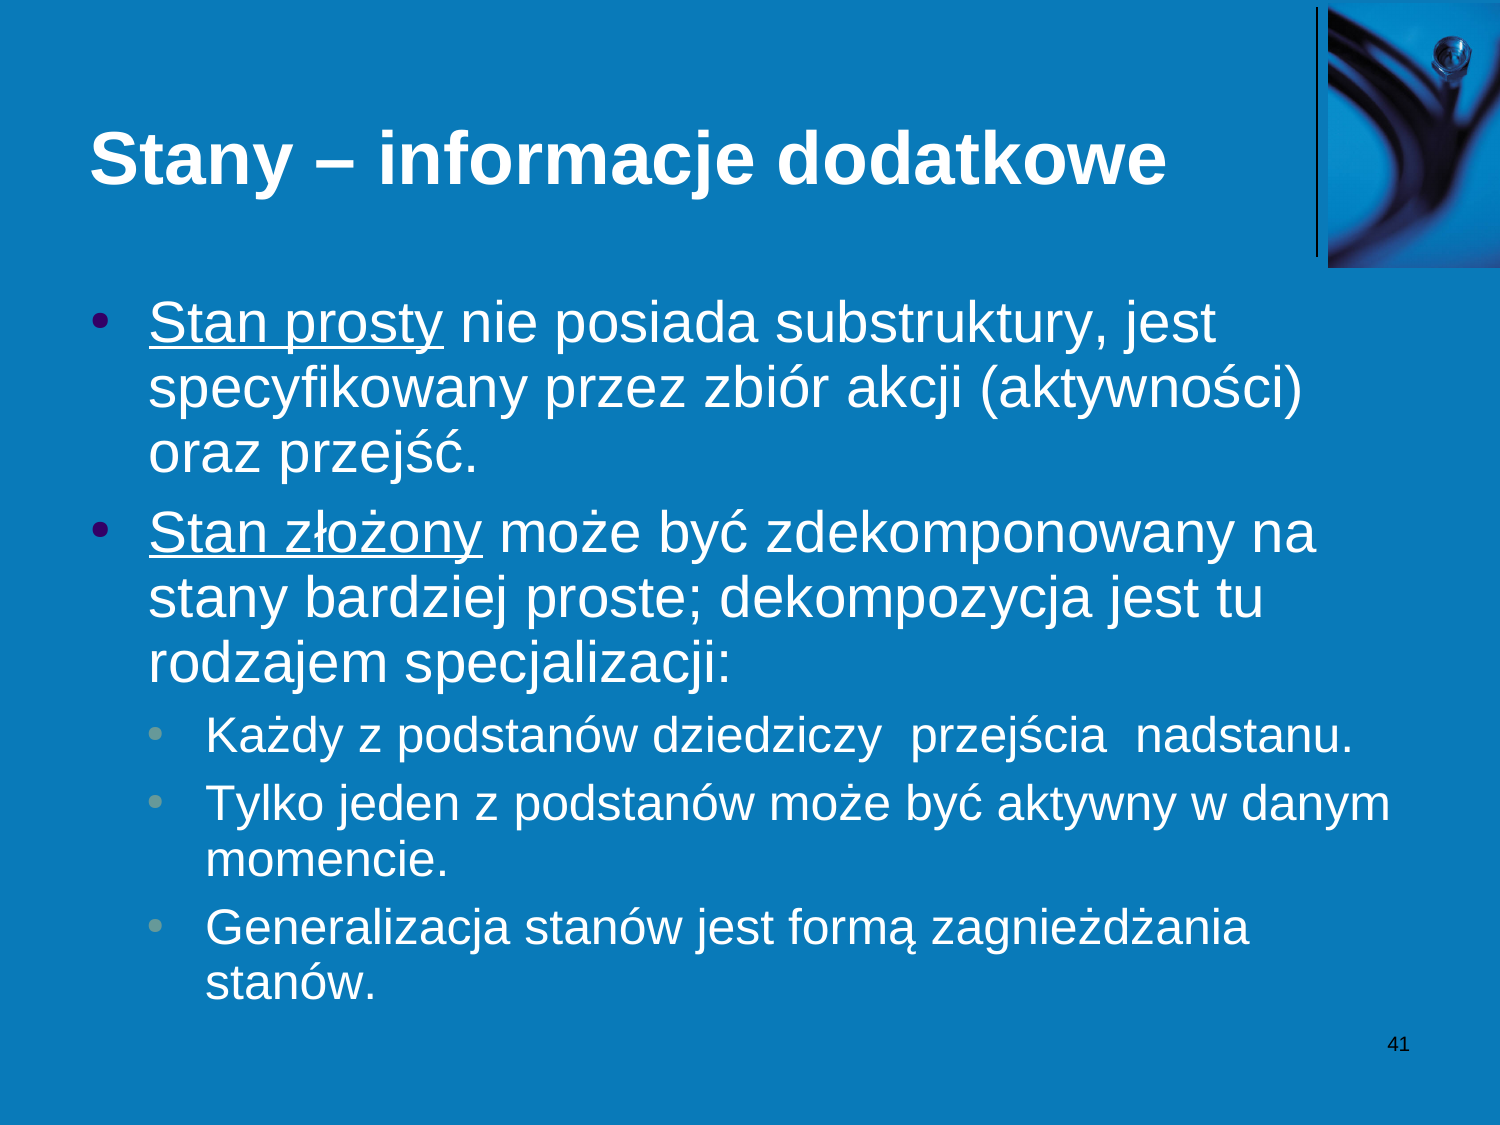

# Stany – informacje dodatkowe
Stan prosty nie posiada substruktury, jest specyfikowany przez zbiór akcji (aktywności) oraz przejść.
Stan złożony może być zdekomponowany na stany bardziej proste; dekompozycja jest tu rodzajem specjalizacji:
Każdy z podstanów dziedziczy przejścia nadstanu.
Tylko jeden z podstanów może być aktywny w danym momencie.
Generalizacja stanów jest formą zagnieżdżania stanów.
41